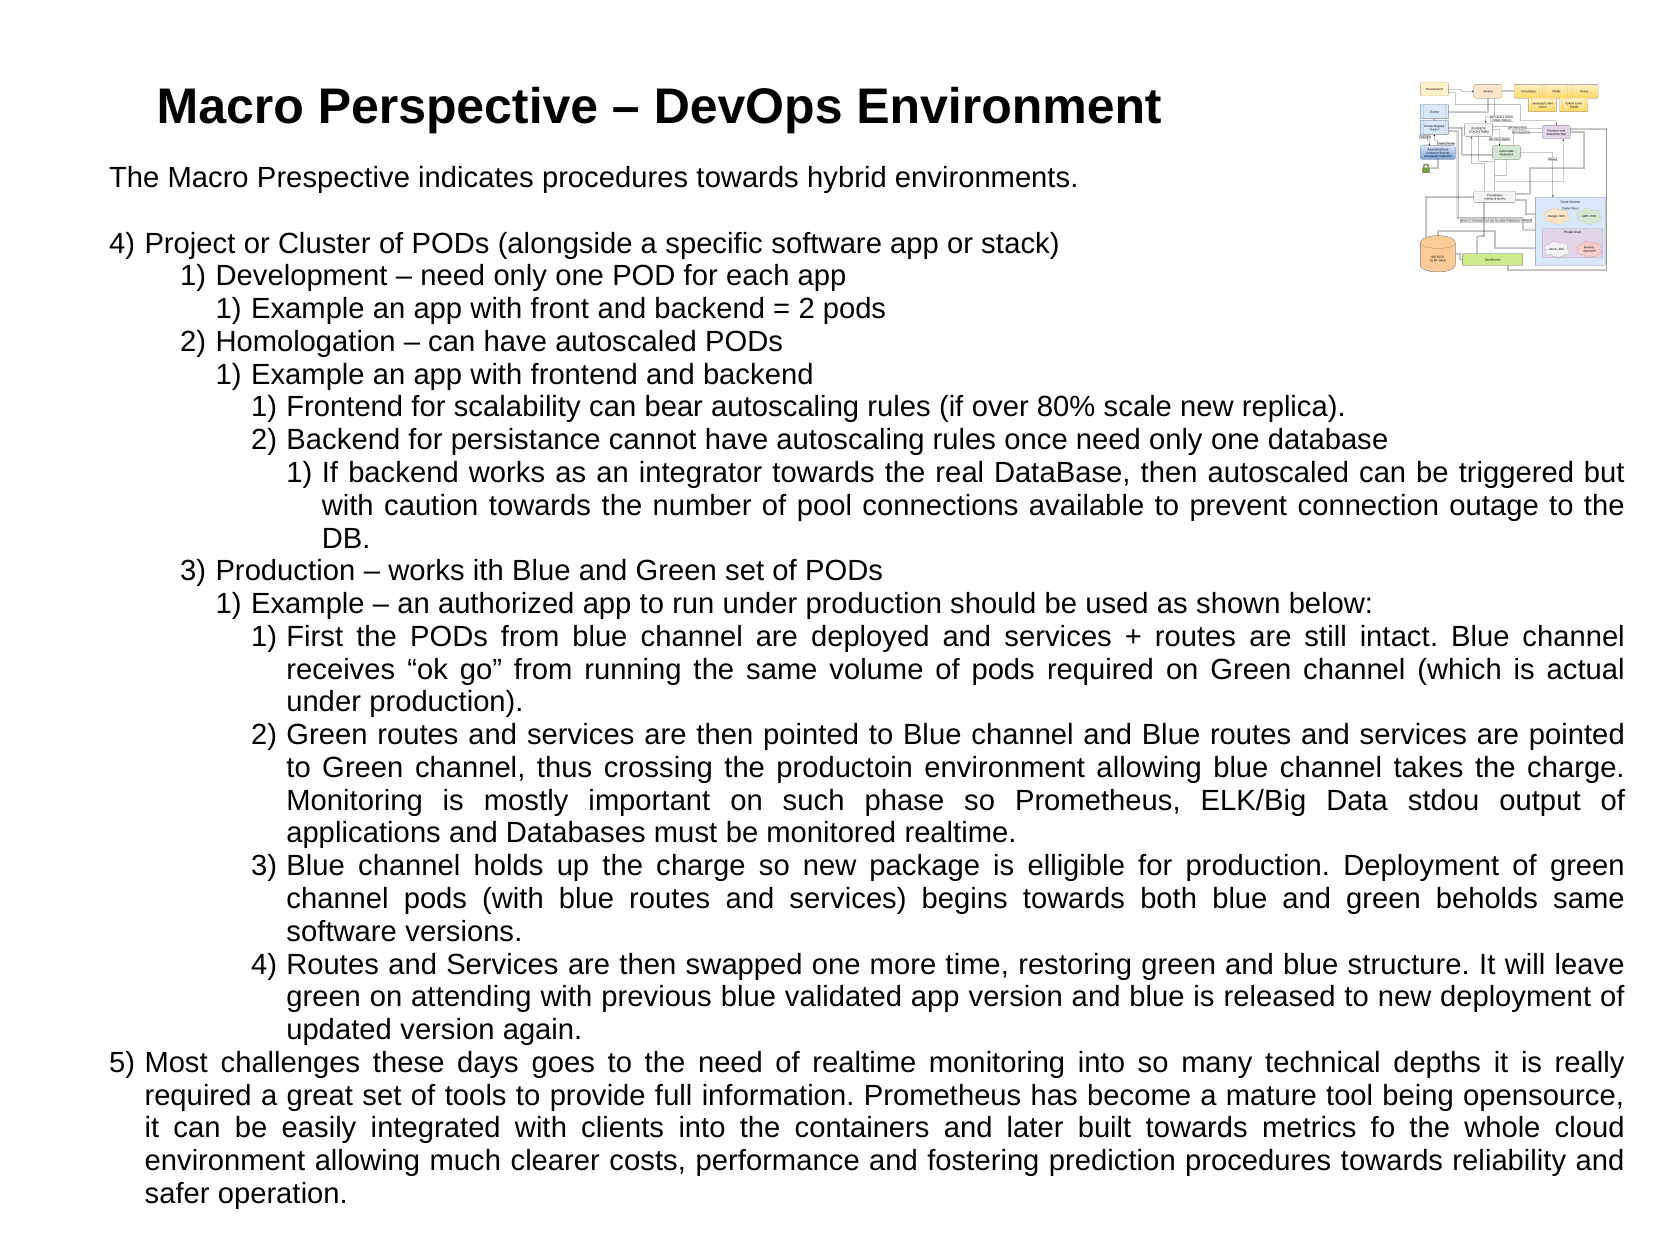

Macro Perspective – DevOps Environment
The Macro Prespective indicates procedures towards hybrid environments.
Project or Cluster of PODs (alongside a specific software app or stack)
Development – need only one POD for each app
Example an app with front and backend = 2 pods
Homologation – can have autoscaled PODs
Example an app with frontend and backend
Frontend for scalability can bear autoscaling rules (if over 80% scale new replica).
Backend for persistance cannot have autoscaling rules once need only one database
If backend works as an integrator towards the real DataBase, then autoscaled can be triggered but with caution towards the number of pool connections available to prevent connection outage to the DB.
Production – works ith Blue and Green set of PODs
Example – an authorized app to run under production should be used as shown below:
First the PODs from blue channel are deployed and services + routes are still intact. Blue channel receives “ok go” from running the same volume of pods required on Green channel (which is actual under production).
Green routes and services are then pointed to Blue channel and Blue routes and services are pointed to Green channel, thus crossing the productoin environment allowing blue channel takes the charge. Monitoring is mostly important on such phase so Prometheus, ELK/Big Data stdou output of applications and Databases must be monitored realtime.
Blue channel holds up the charge so new package is elligible for production. Deployment of green channel pods (with blue routes and services) begins towards both blue and green beholds same software versions.
Routes and Services are then swapped one more time, restoring green and blue structure. It will leave green on attending with previous blue validated app version and blue is released to new deployment of updated version again.
Most challenges these days goes to the need of realtime monitoring into so many technical depths it is really required a great set of tools to provide full information. Prometheus has become a mature tool being opensource, it can be easily integrated with clients into the containers and later built towards metrics fo the whole cloud environment allowing much clearer costs, performance and fostering prediction procedures towards reliability and safer operation.